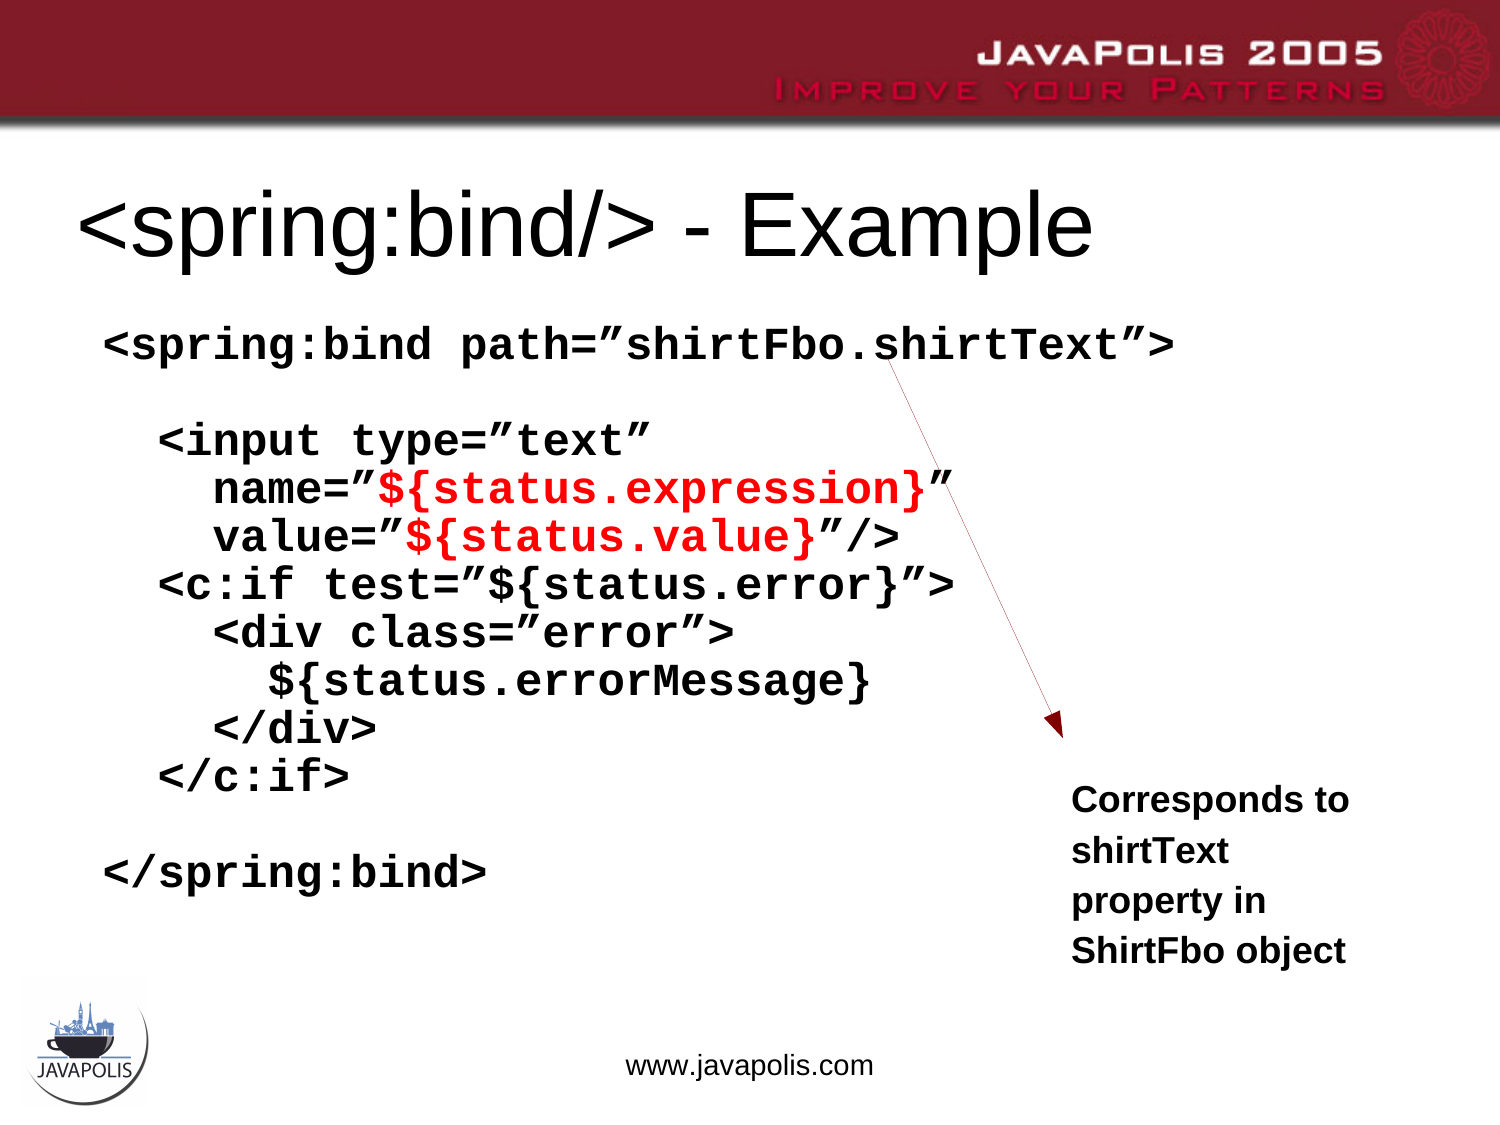

# <spring:bind/> - Example
<spring:bind path=”shirtFbo.shirtText”>
 <input type=”text”
 name=”${status.expression}”
 value=”${status.value}”/>
 <c:if test=”${status.error}”>
 <div class=”error”>
 ${status.errorMessage}
 </div>
 </c:if>
</spring:bind>
Corresponds to shirtText property in ShirtFbo object